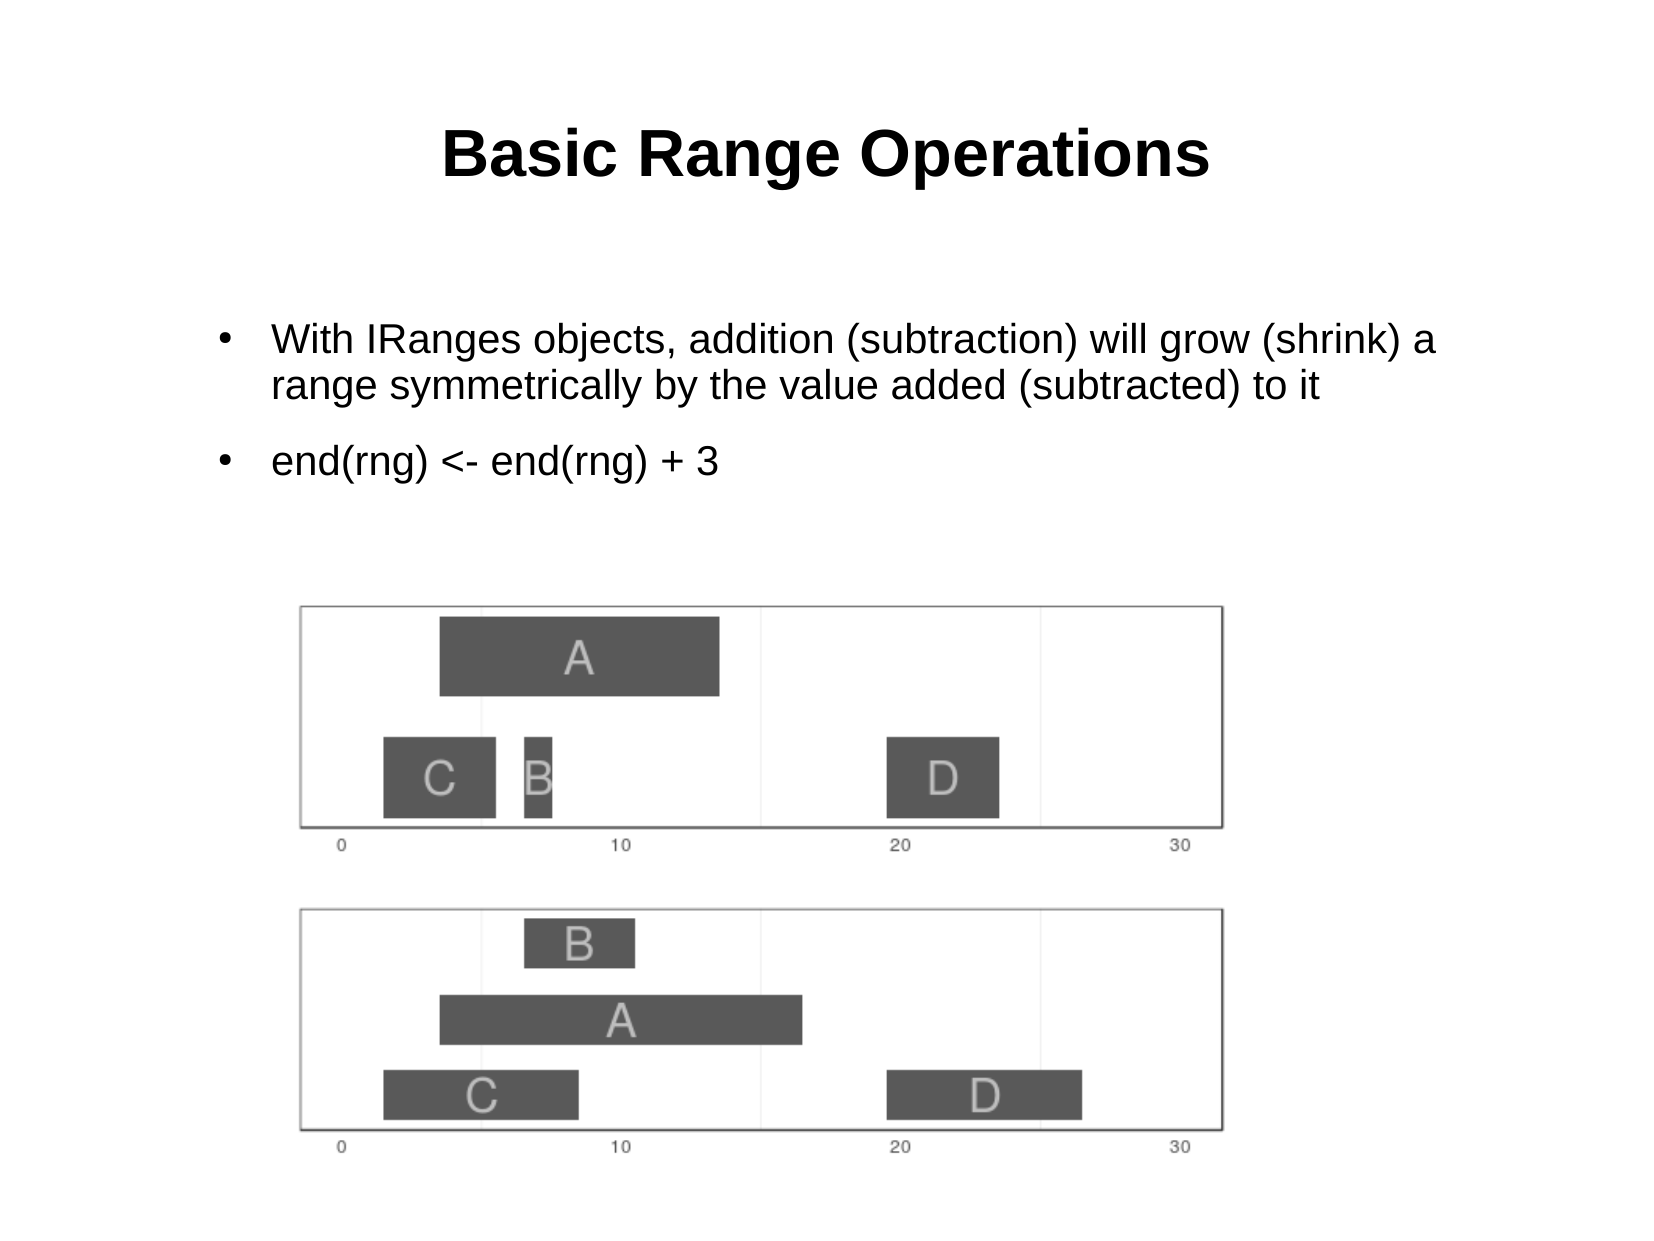

# Basic Range Operations
With IRanges objects, addition (subtraction) will grow (shrink) a range symmetrically by the value added (subtracted) to it
end(rng) <- end(rng) + 3